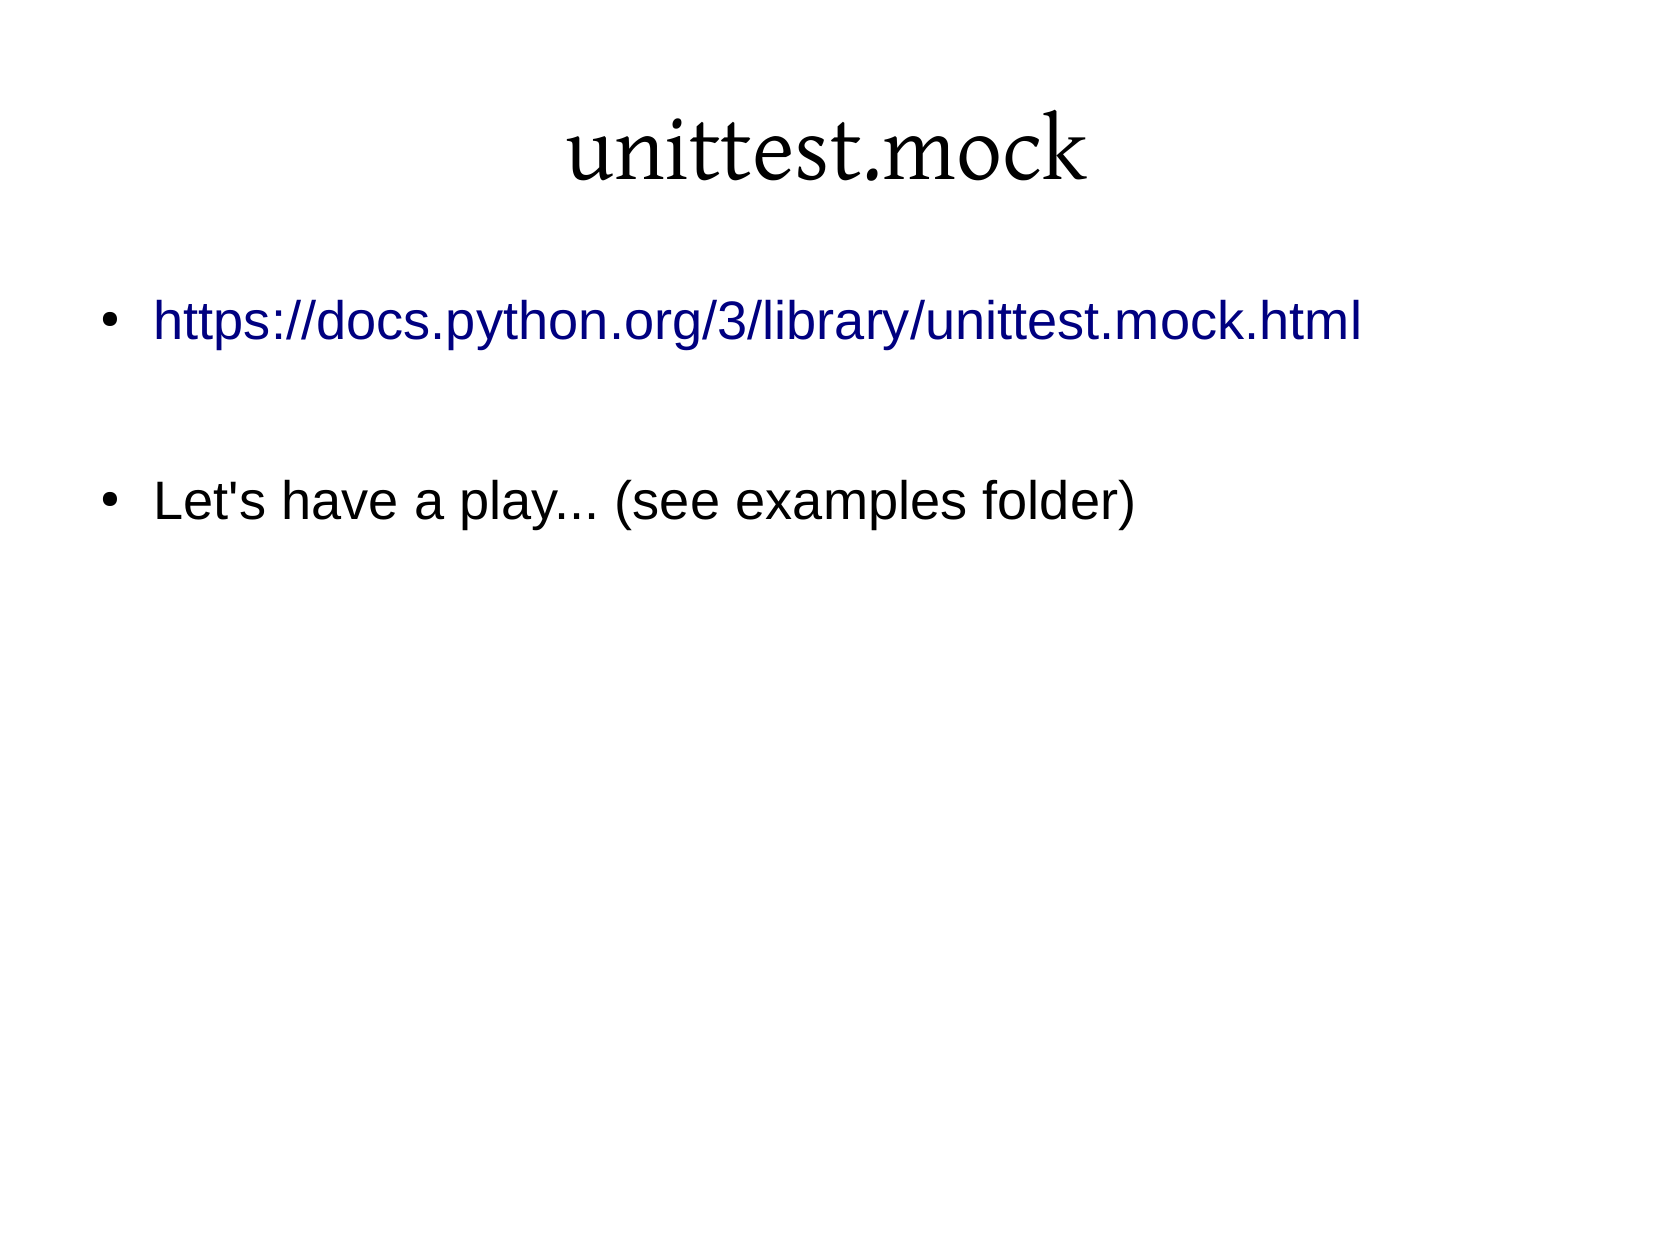

# unittest.mock
https://docs.python.org/3/library/unittest.mock.html
Let's have a play... (see examples folder)